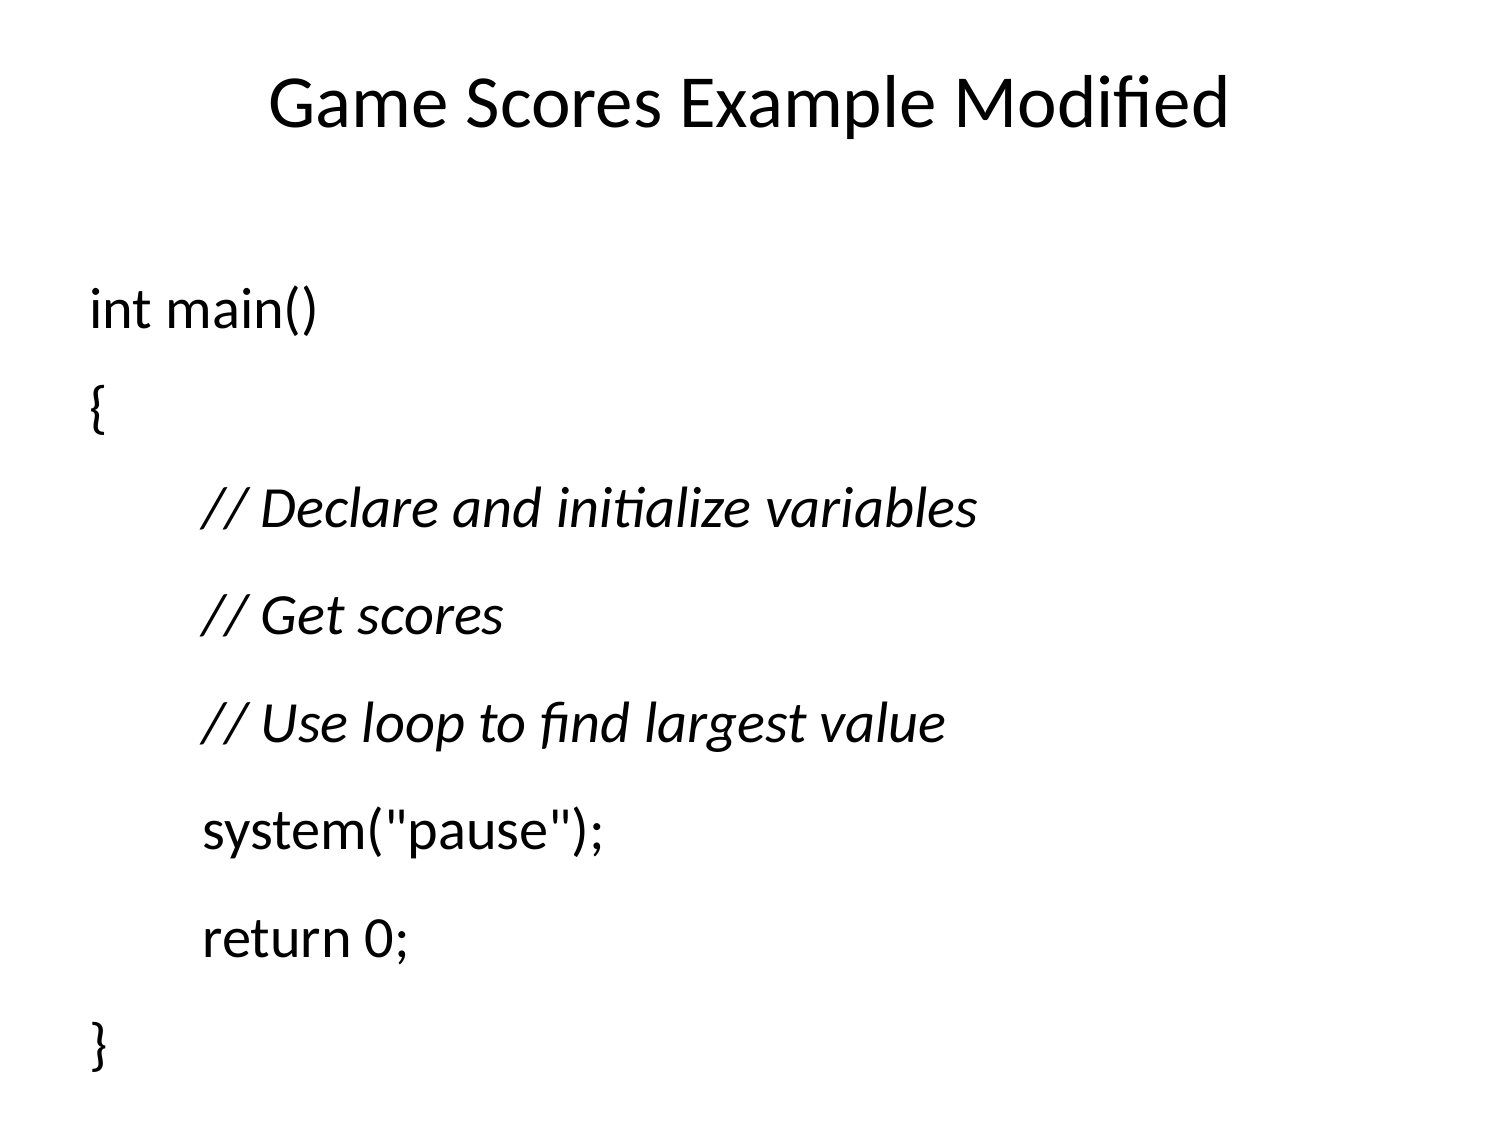

# Game Scores Example Modified
int main()
{
 		// Declare and initialize variables
		// Get scores
		// Use loop to find largest value
		system("pause");
		return 0;
}